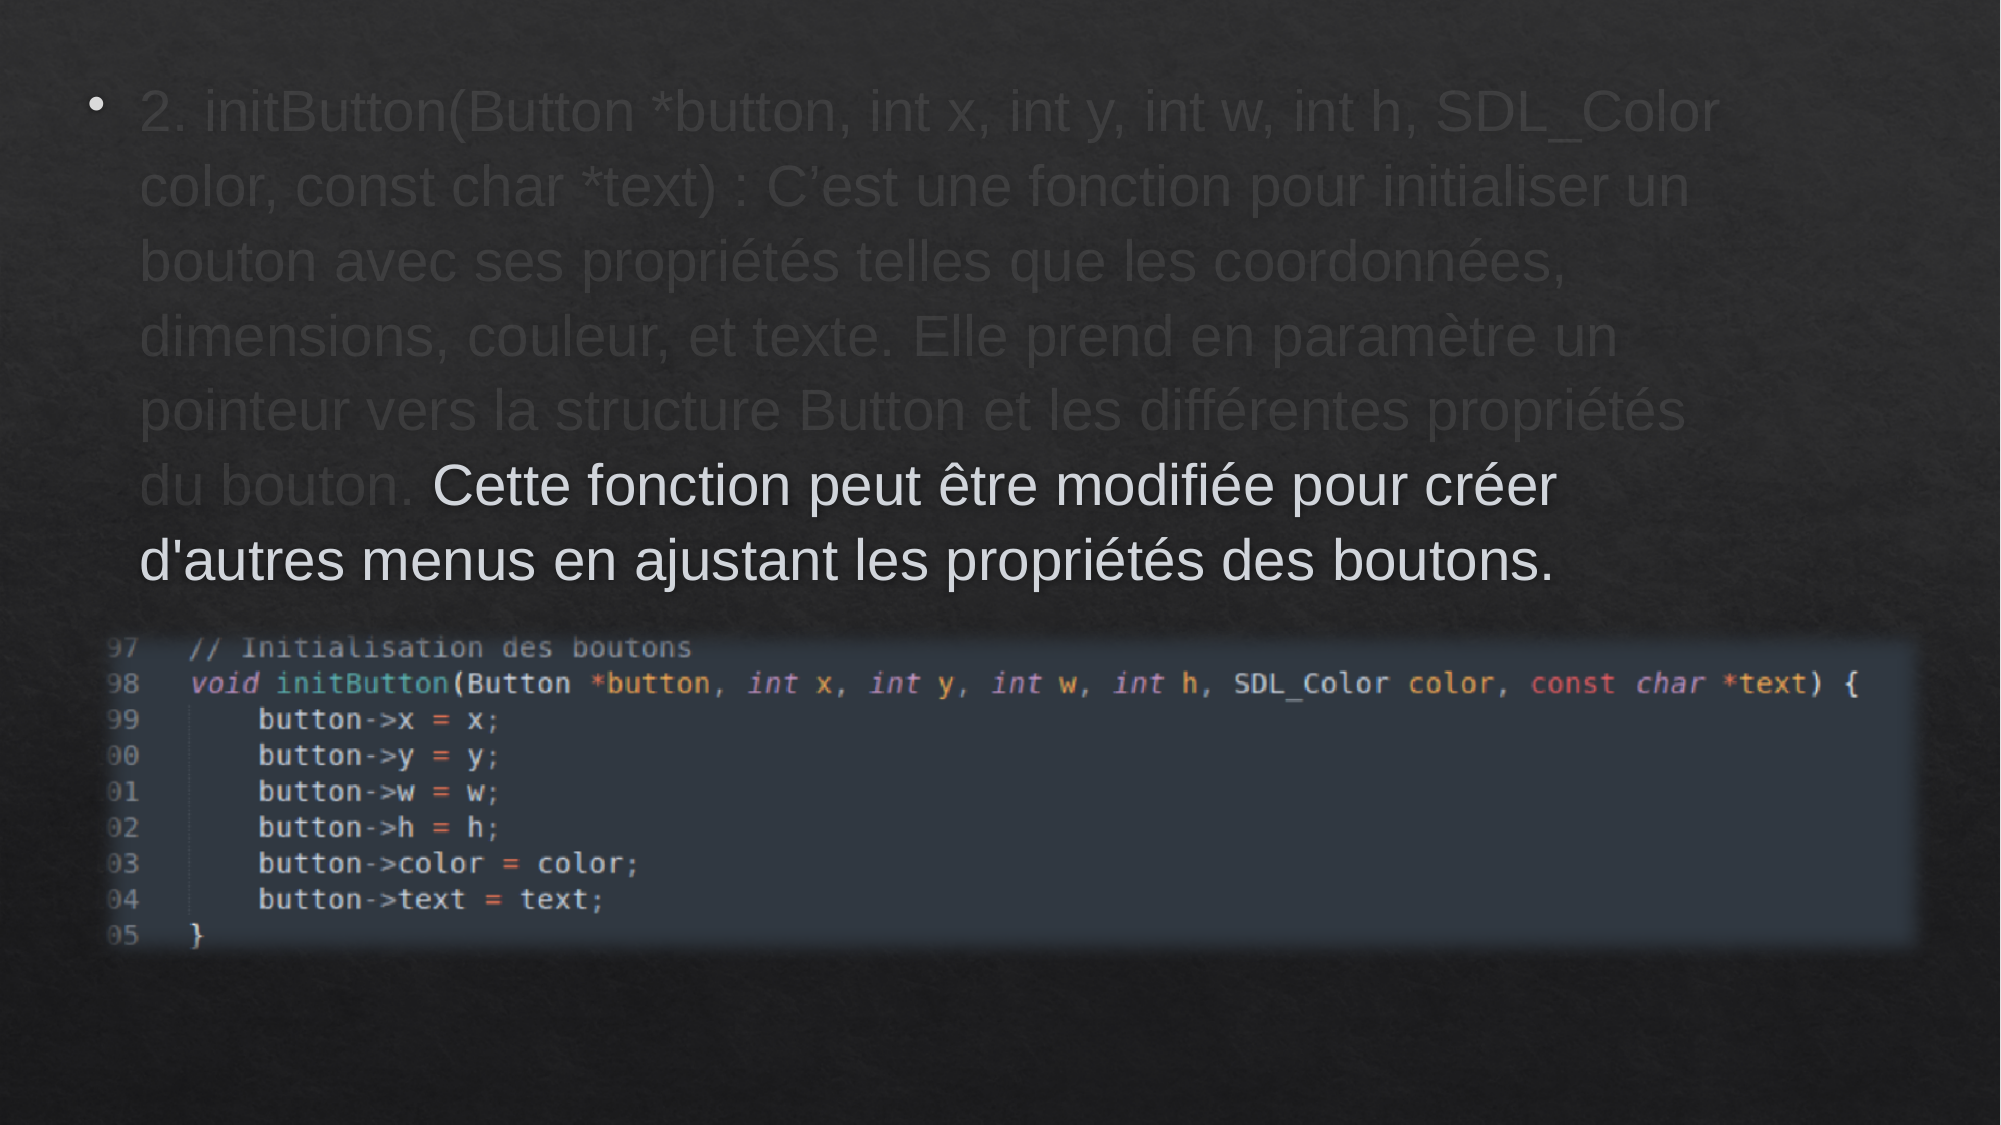

# 2. initButton(Button *button, int x, int y, int w, int h, SDL_Color color, const char *text) : C’est une fonction pour initialiser un bouton avec ses propriétés telles que les coordonnées, dimensions, couleur, et texte. Elle prend en paramètre un pointeur vers la structure Button et les différentes propriétés du bouton. Cette fonction peut être modifiée pour créer d'autres menus en ajustant les propriétés des boutons.